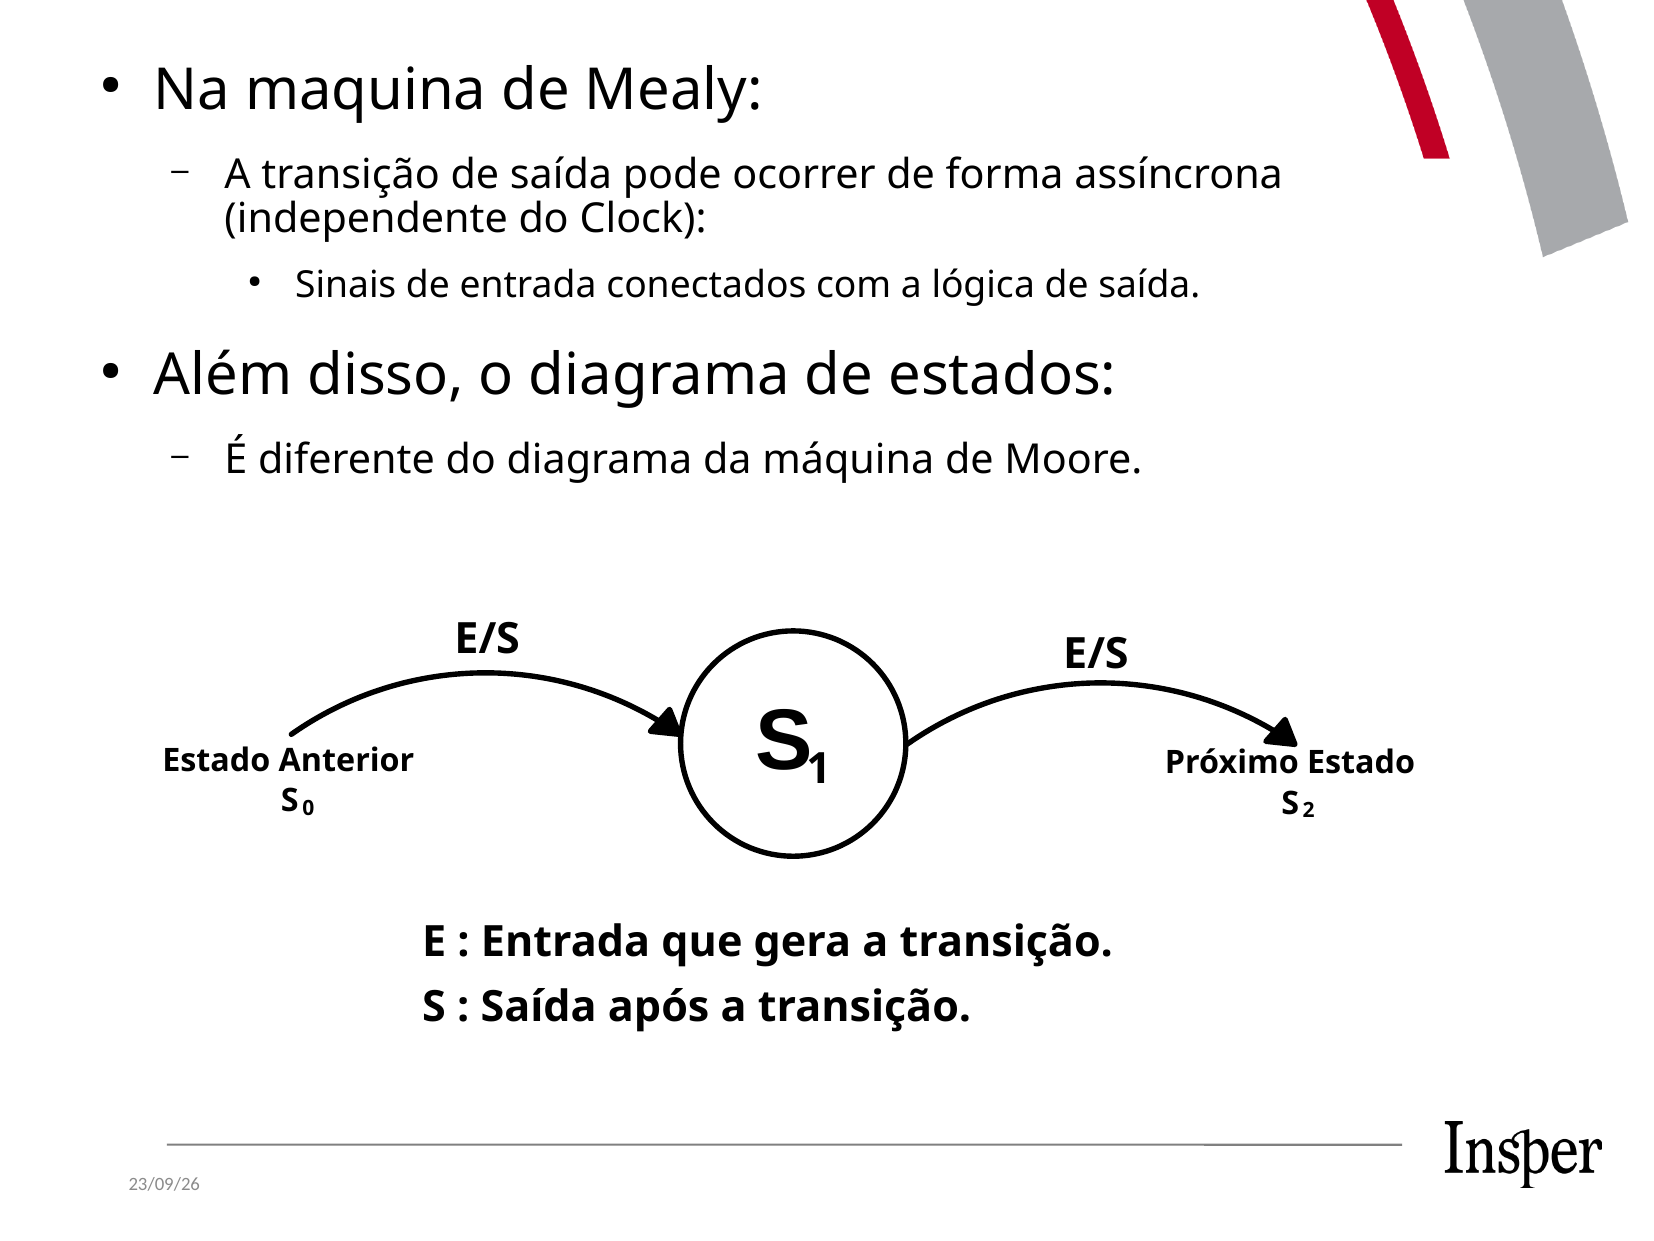

# Na maquina de Mealy:
A transição de saída pode ocorrer de forma assíncrona (independente do Clock):
Sinais de entrada conectados com a lógica de saída.
Além disso, o diagrama de estados:
É diferente do diagrama da máquina de Moore.